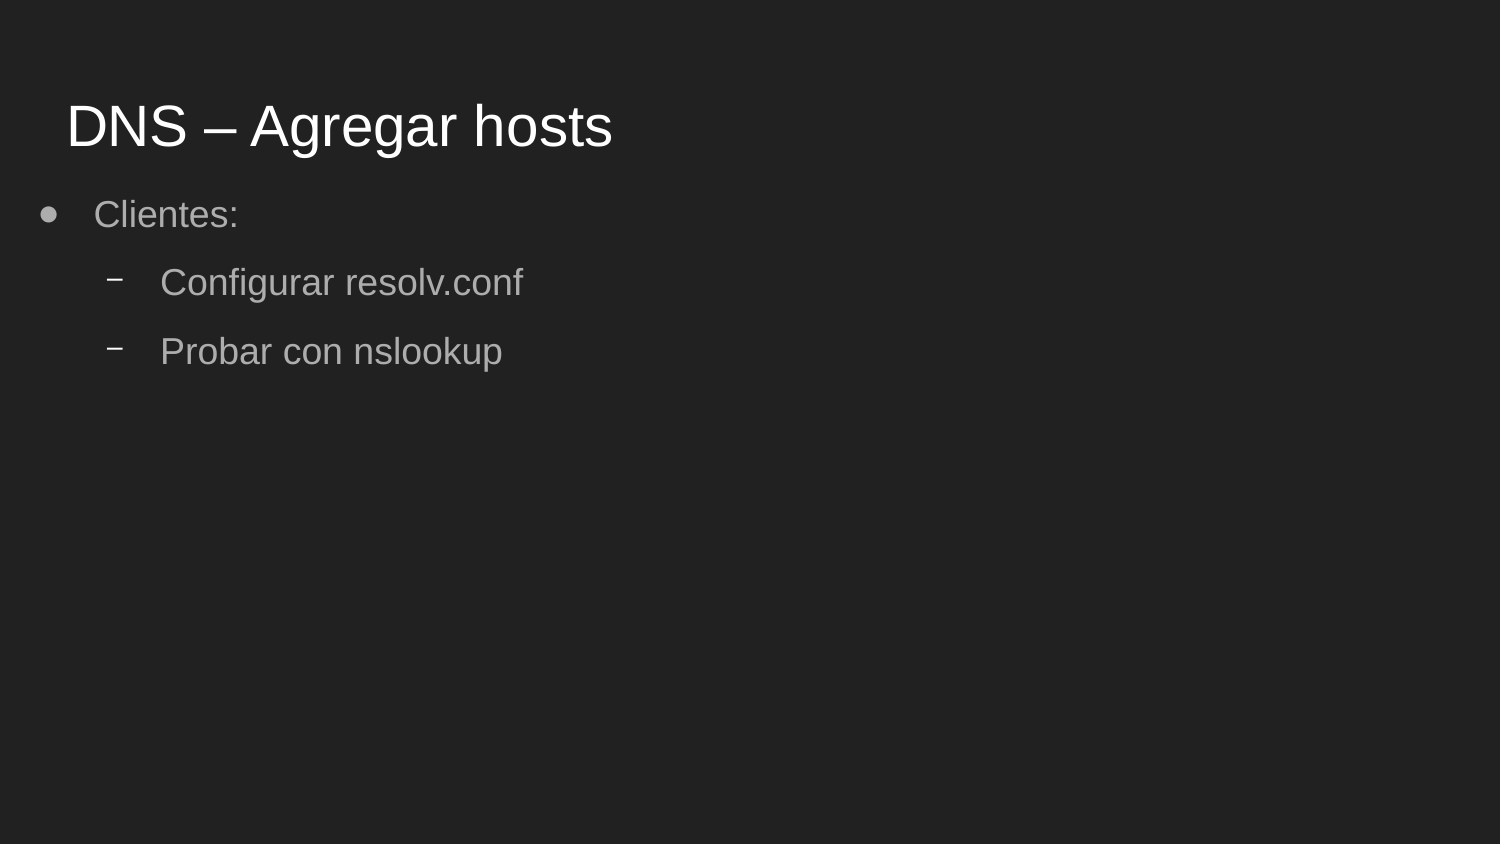

# DNS – Agregar hosts
Clientes:
Configurar resolv.conf
Probar con nslookup